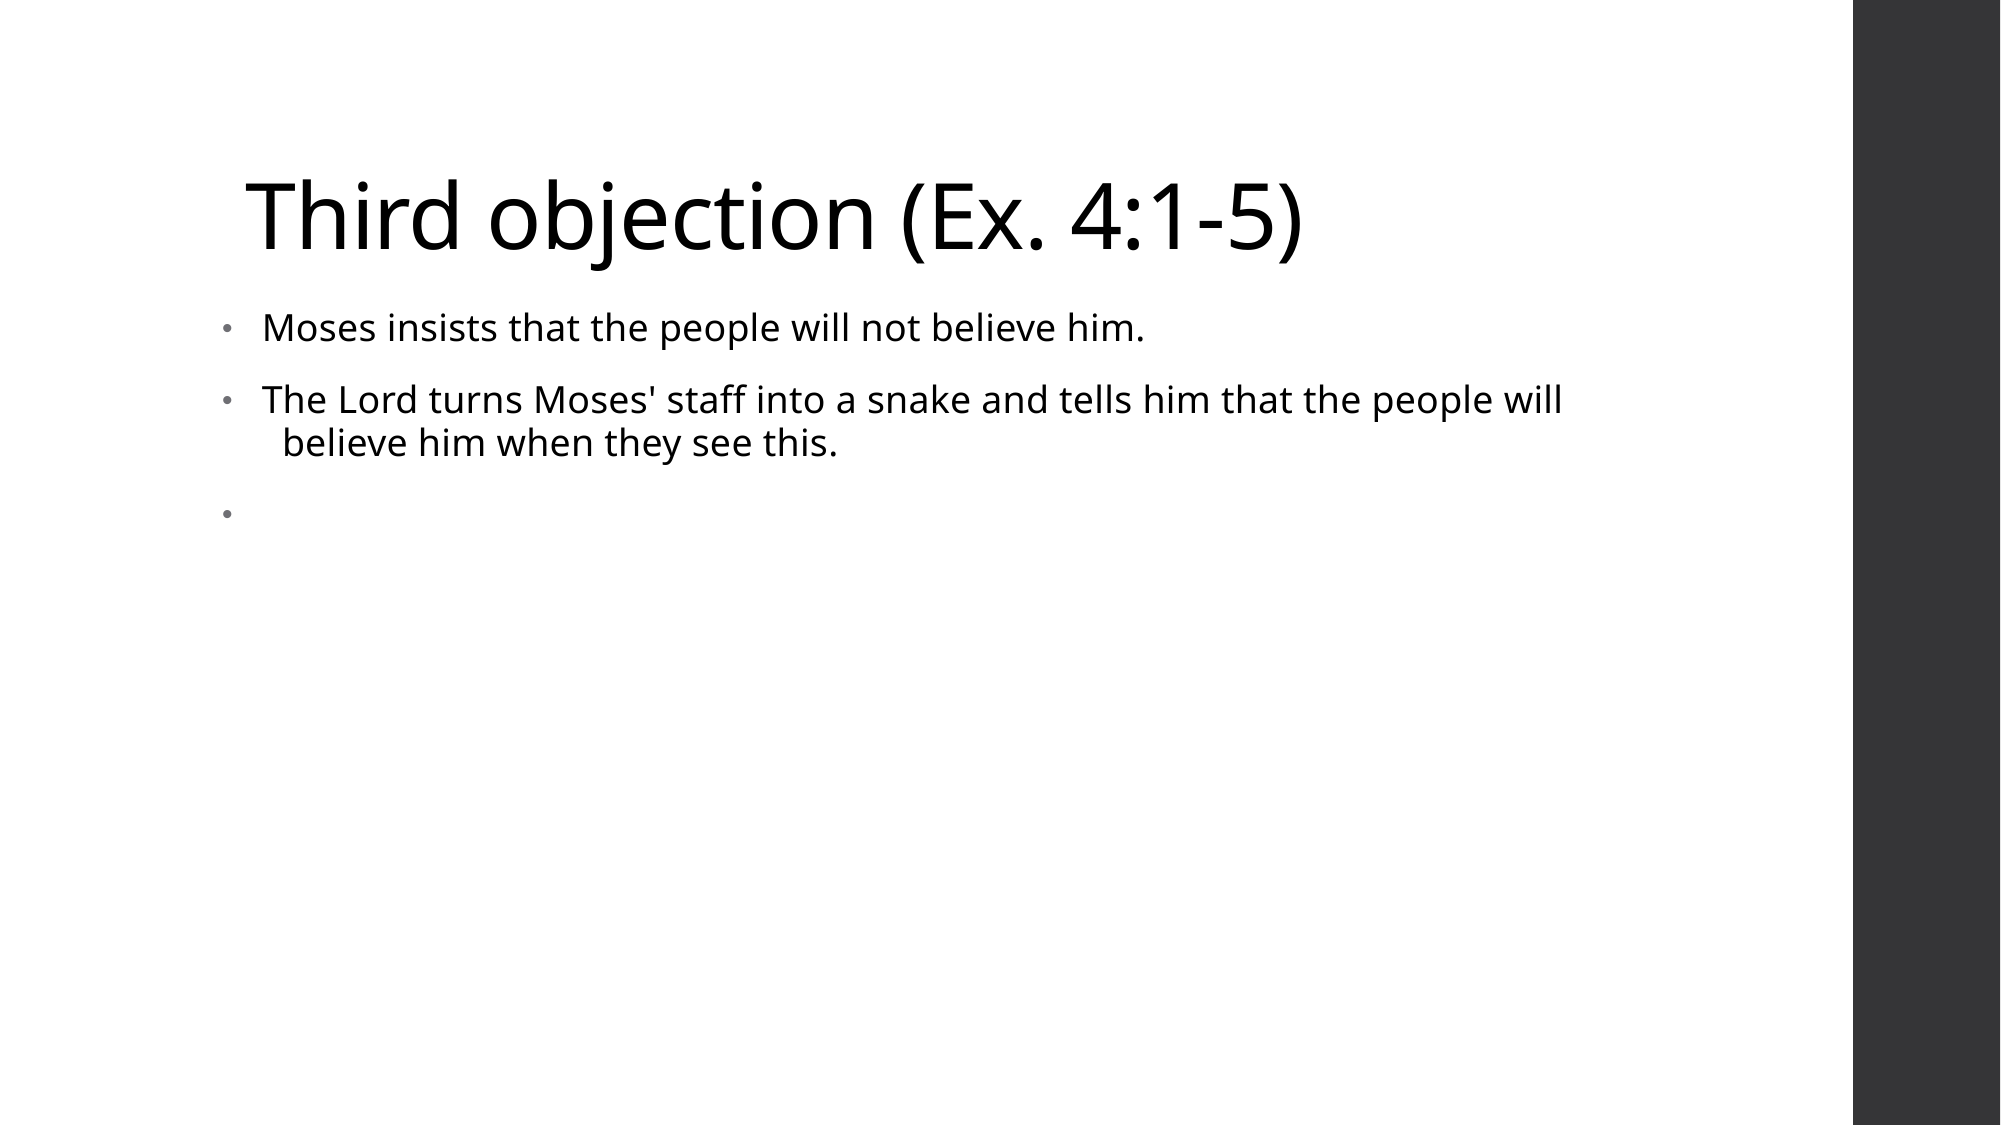

# Third objection (Ex. 4:1-5)
 Moses insists that the people will not believe him.
 The Lord turns Moses' staff into a snake and tells him that the people will believe him when they see this.